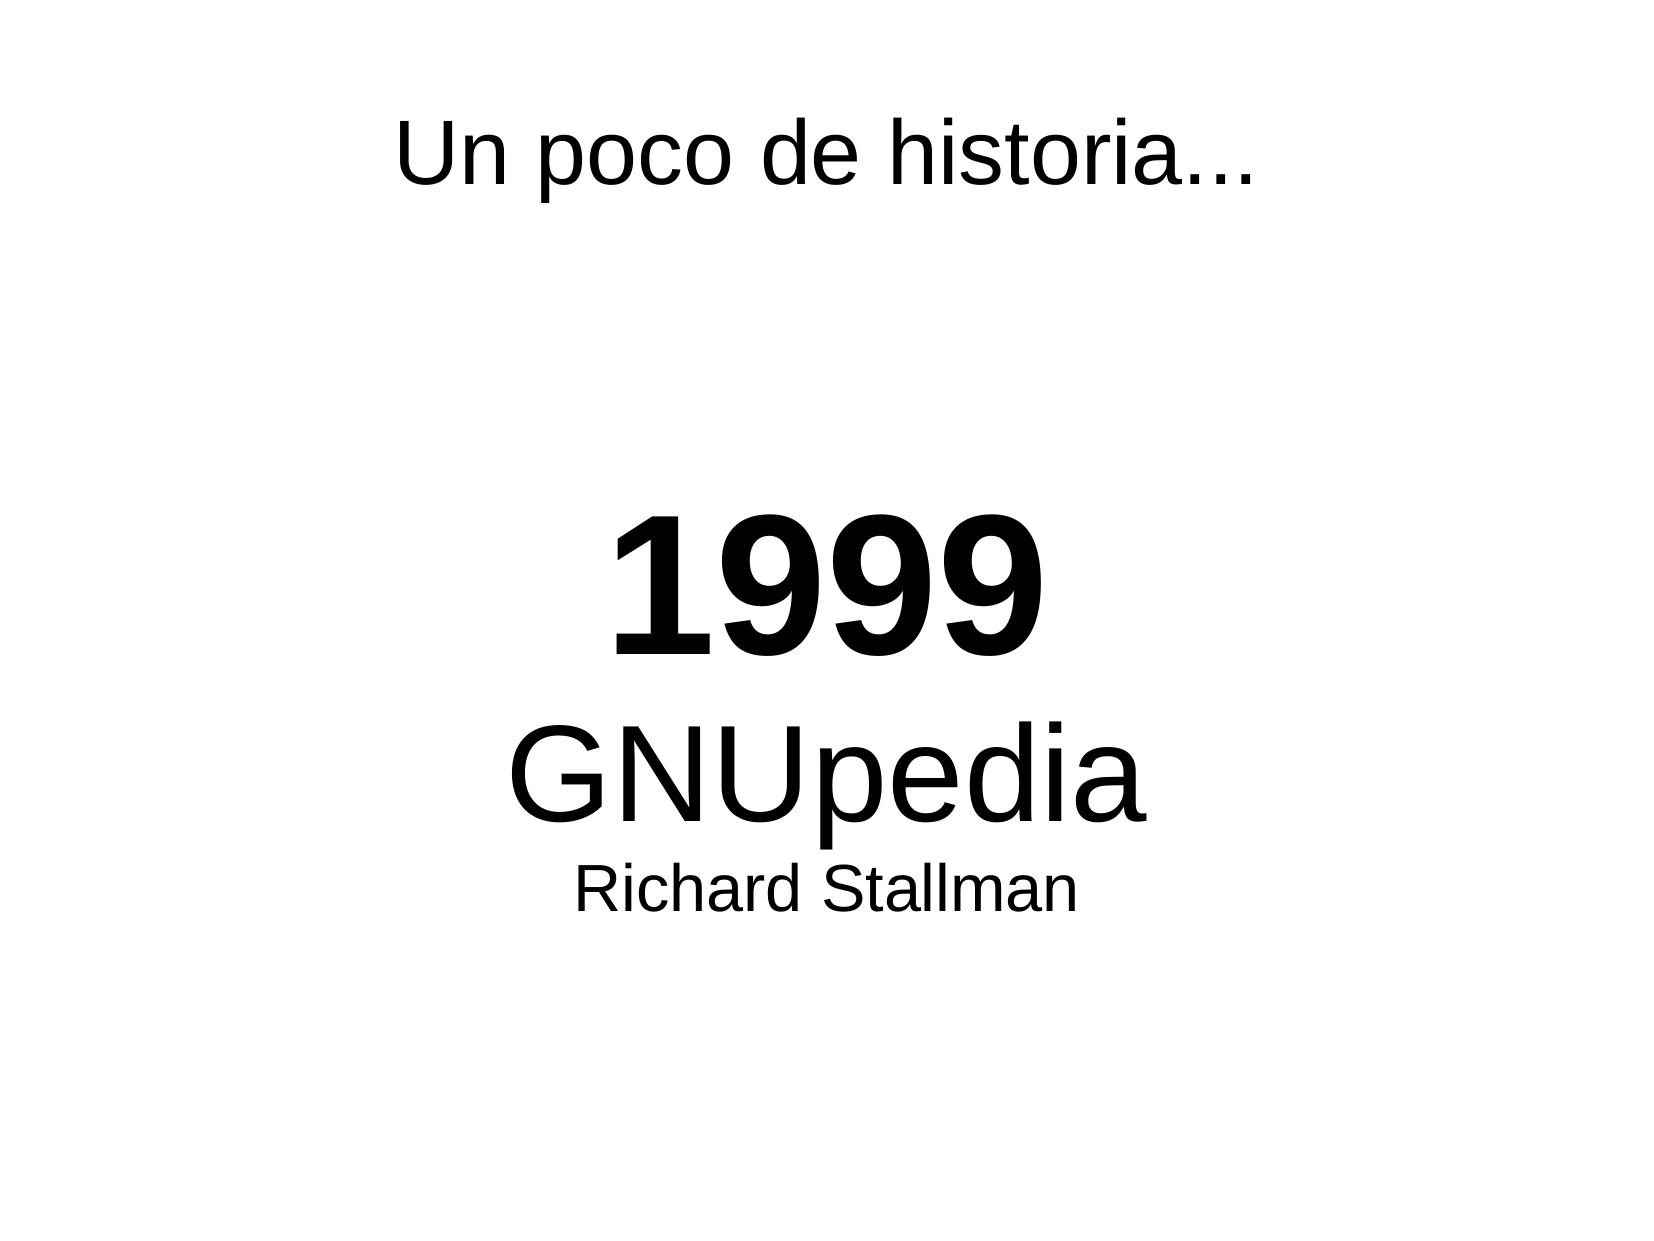

# Un poco de historia...
1999
GNUpedia
Richard Stallman